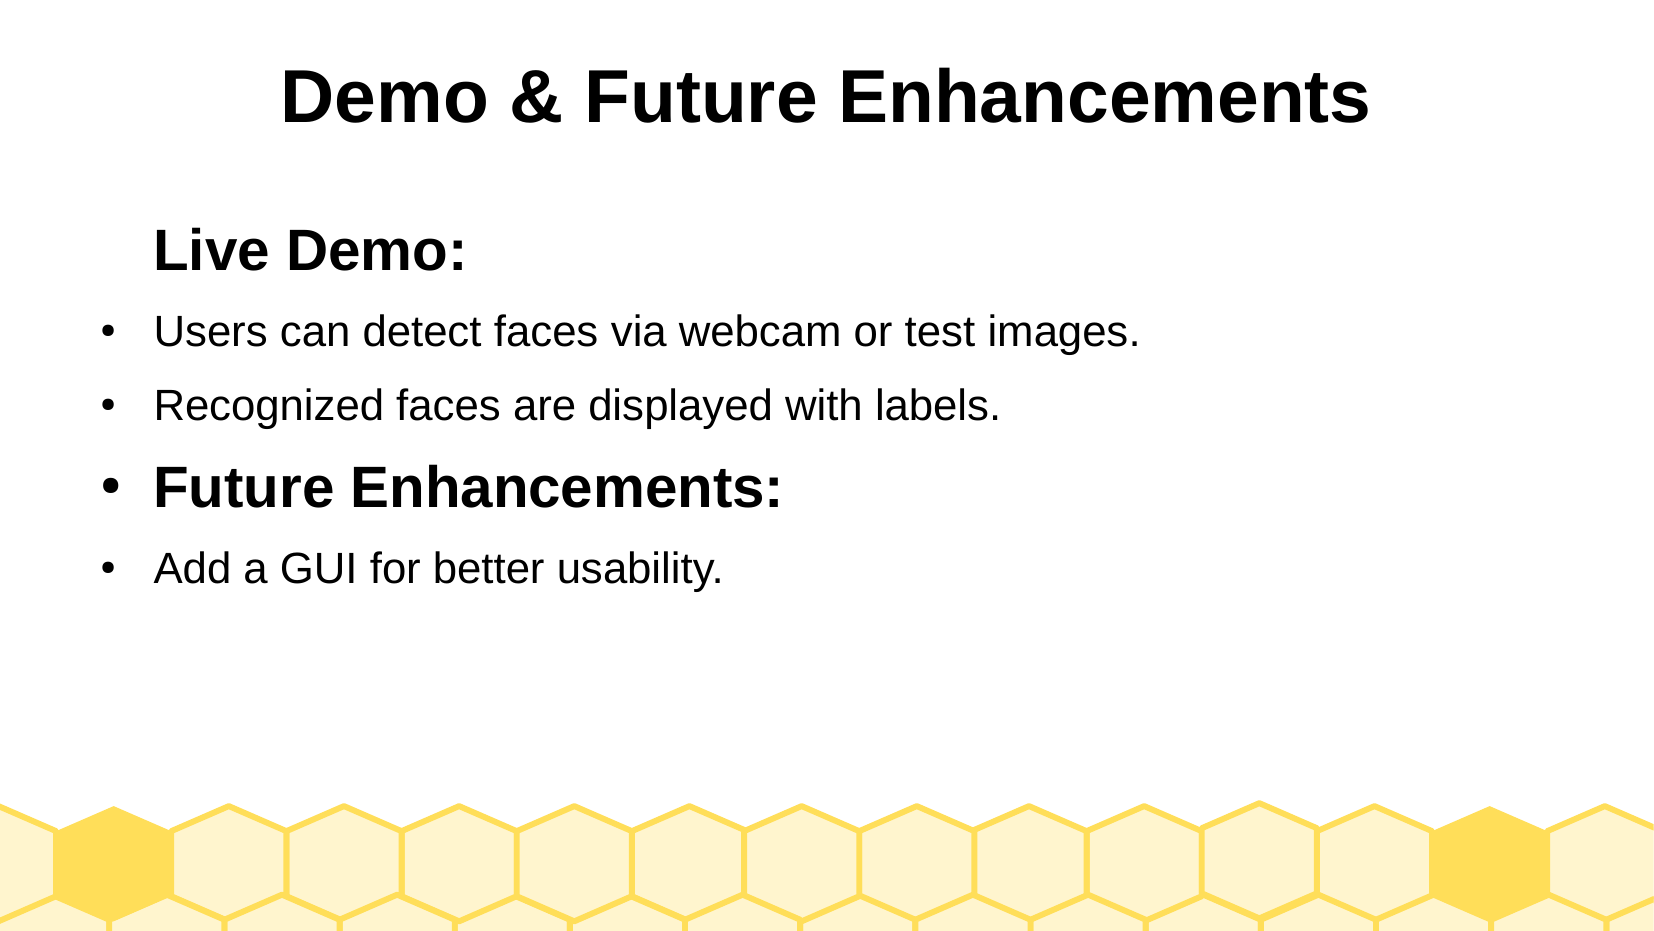

# Demo & Future Enhancements
Live Demo:
Users can detect faces via webcam or test images.
Recognized faces are displayed with labels.
Future Enhancements:
Add a GUI for better usability.